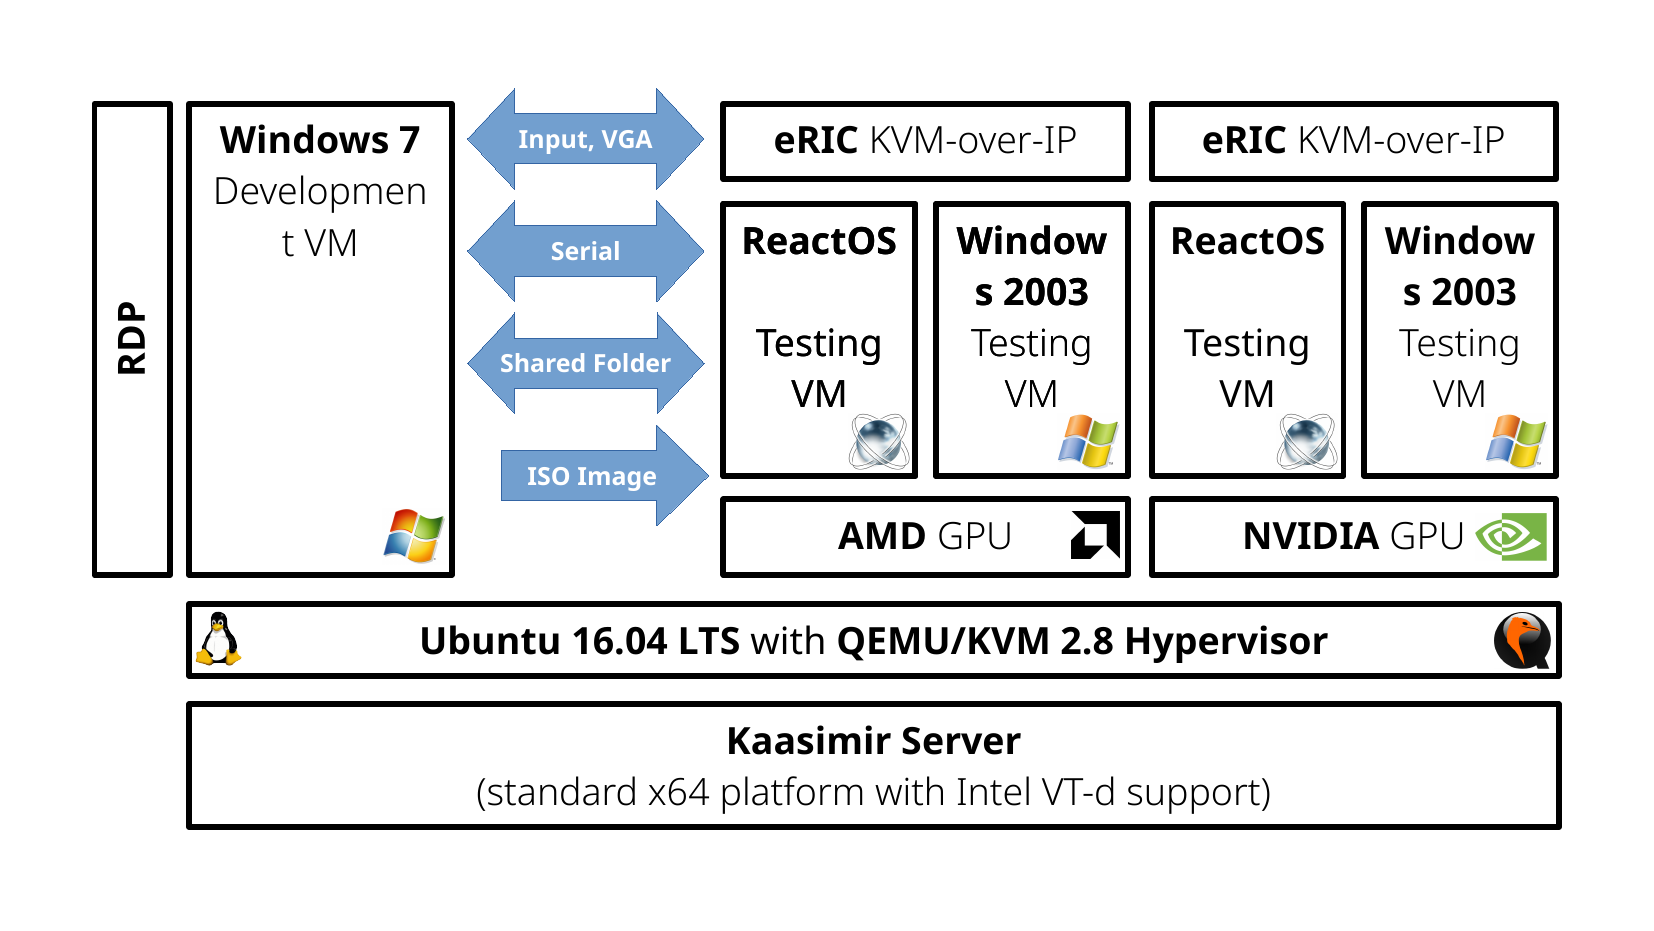

Input, VGA
Windows 7
Development VM
eRIC KVM-over-IP
eRIC KVM-over-IP
Serial
Windows 2003
Testing VM
Windows 2003
Testing VM
ReactOS
Testing VM
Windows 2003
Testing VM
ReactOS
Testing VM
ReactOS
Testing VM
RDP
Shared Folder
ISO Image
AMD GPU
NVIDIA GPU
Ubuntu 16.04 LTS with QEMU/KVM 2.8 Hypervisor
Kaasimir Server
(standard x64 platform with Intel VT-d support)